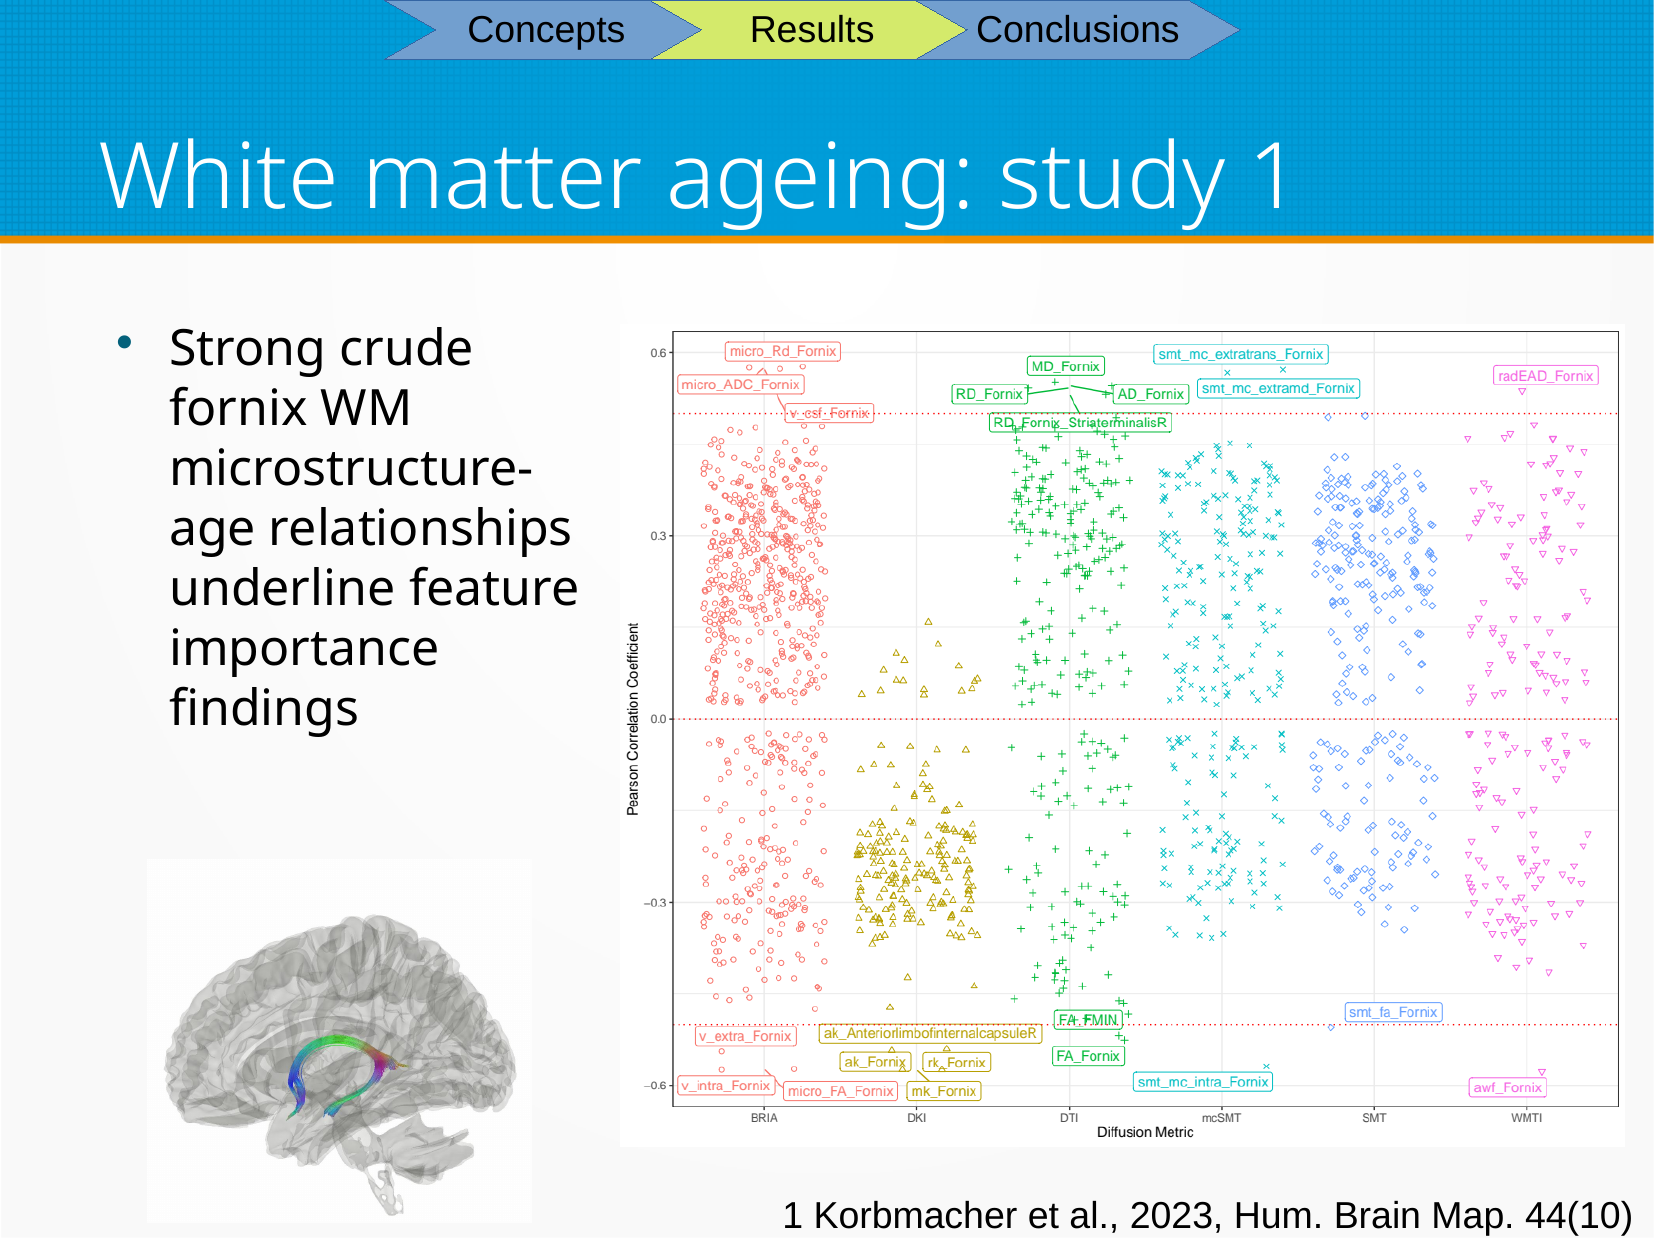

Concepts
Results
Conclusions
# White matter ageing: study 1
Strong crude fornix WM microstructure-age relationships underline feature importance findings
1 Korbmacher et al., 2023, Hum. Brain Map. 44(10)